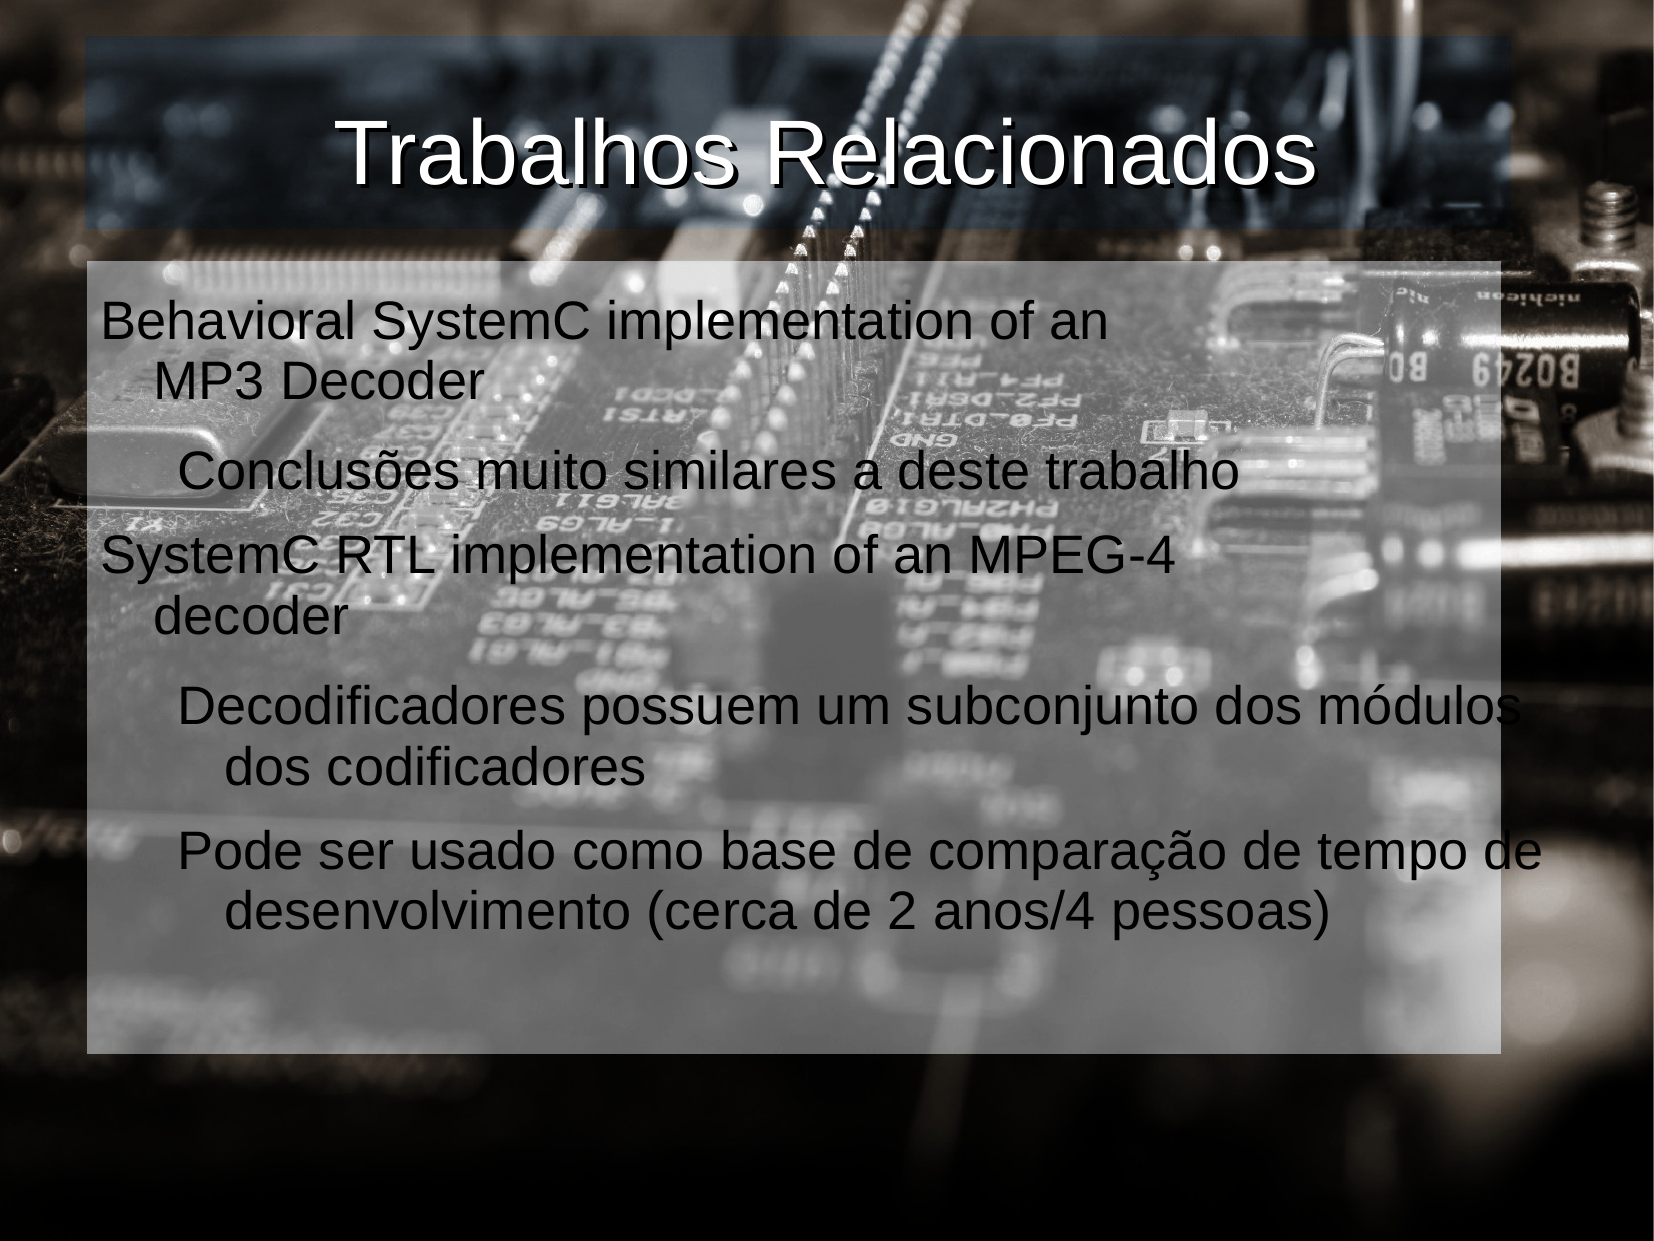

# Trabalhos Relacionados
Behavioral SystemC implementation of an
MP3 Decoder
Conclusões muito similares a deste trabalho
SystemC RTL implementation of an MPEG-4
decoder
Decodificadores possuem um subconjunto dos módulos dos codificadores
Pode ser usado como base de comparação de tempo de desenvolvimento (cerca de 2 anos/4 pessoas)